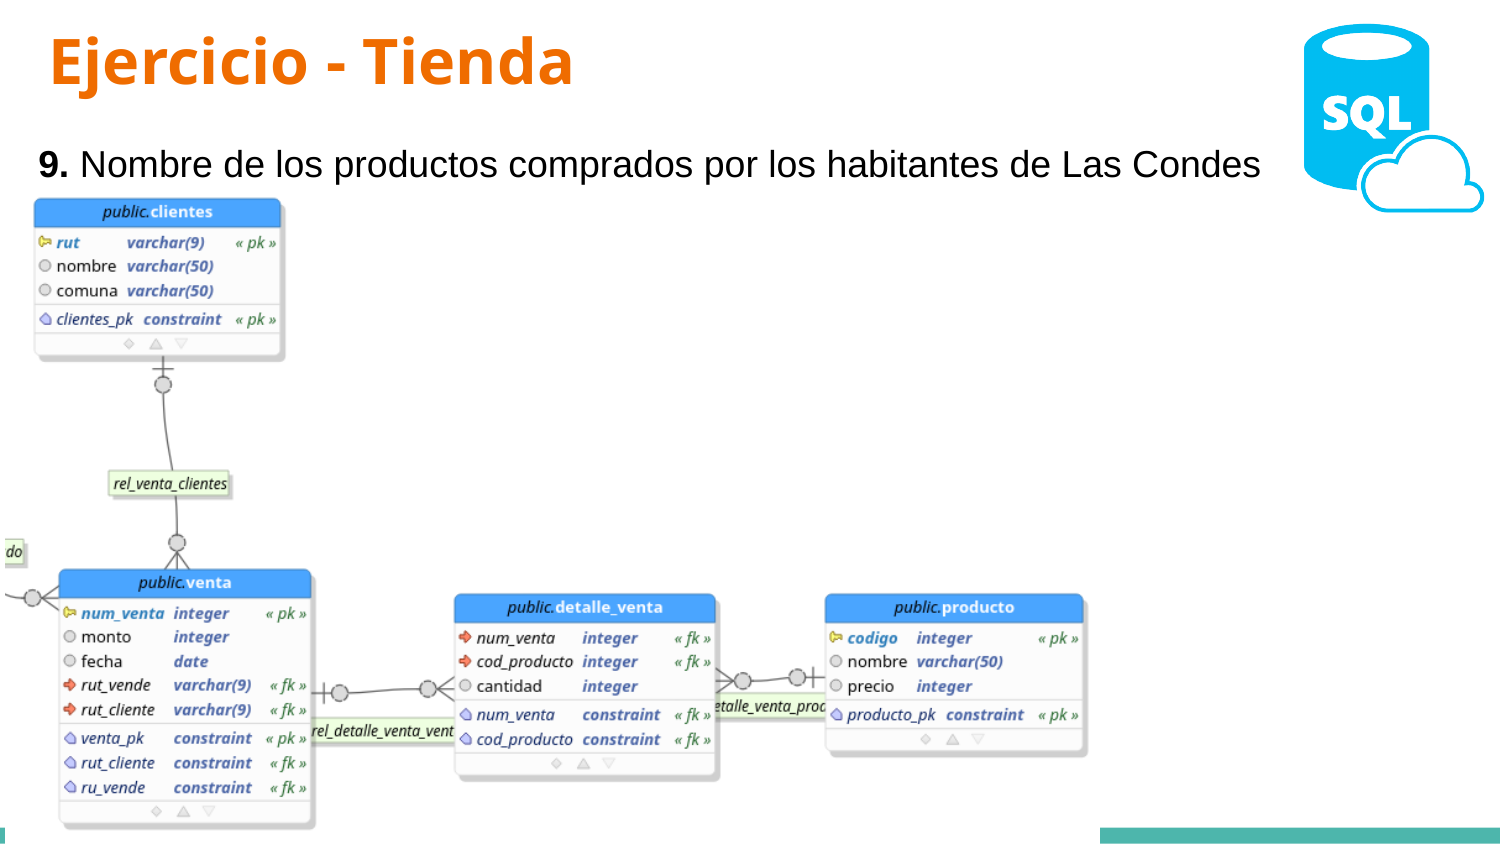

# Ejercicio - Tienda
9. Nombre de los productos comprados por los habitantes de Las Condes